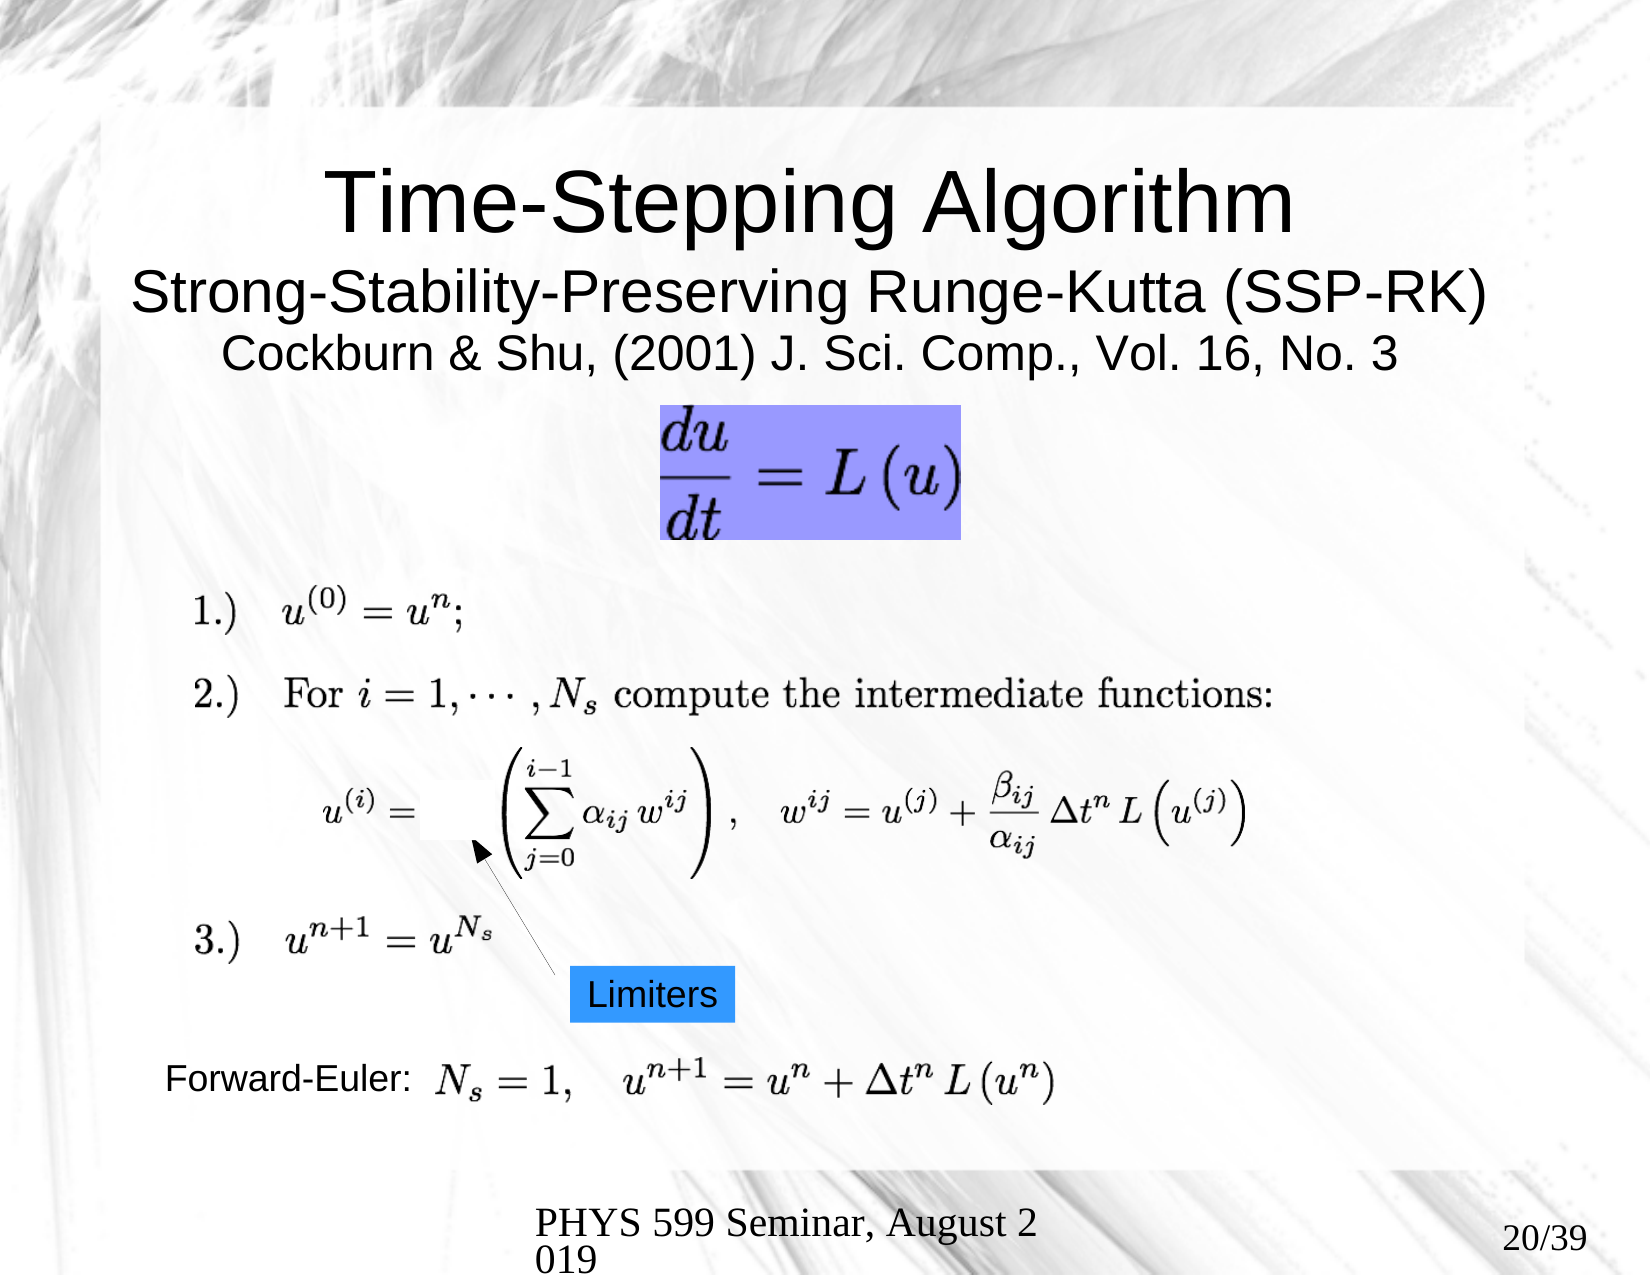

# Time-Stepping Algorithm
Strong-Stability-Preserving Runge-Kutta (SSP-RK)
Cockburn & Shu, (2001) J. Sci. Comp., Vol. 16, No. 3
Limiters
Forward-Euler:
PHYS 599 Seminar, August 2019
20